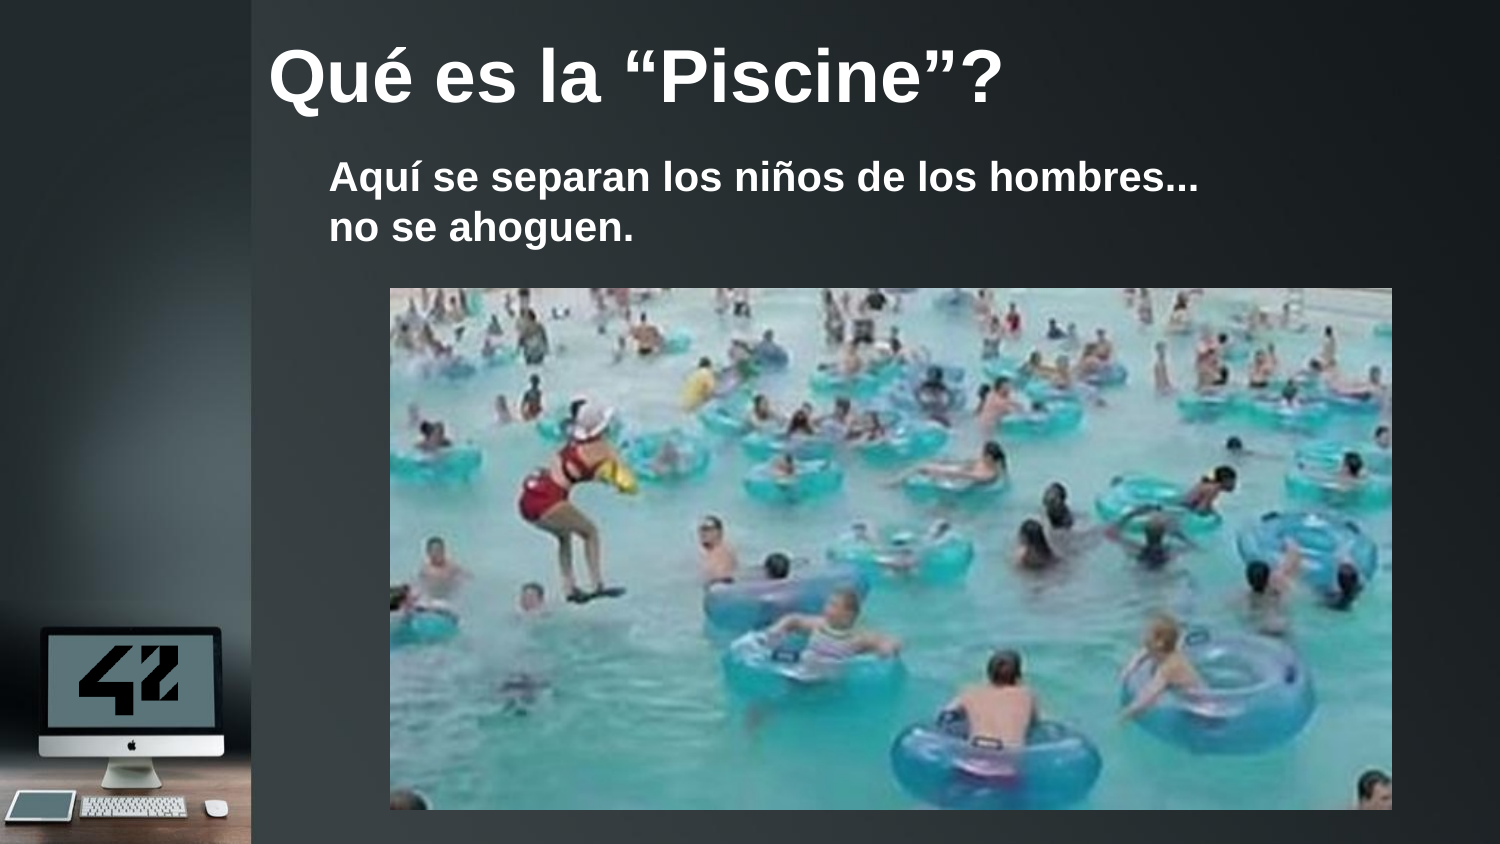

# Qué es la “Piscine”?
Aquí se separan los niños de los hombres...
no se ahoguen.